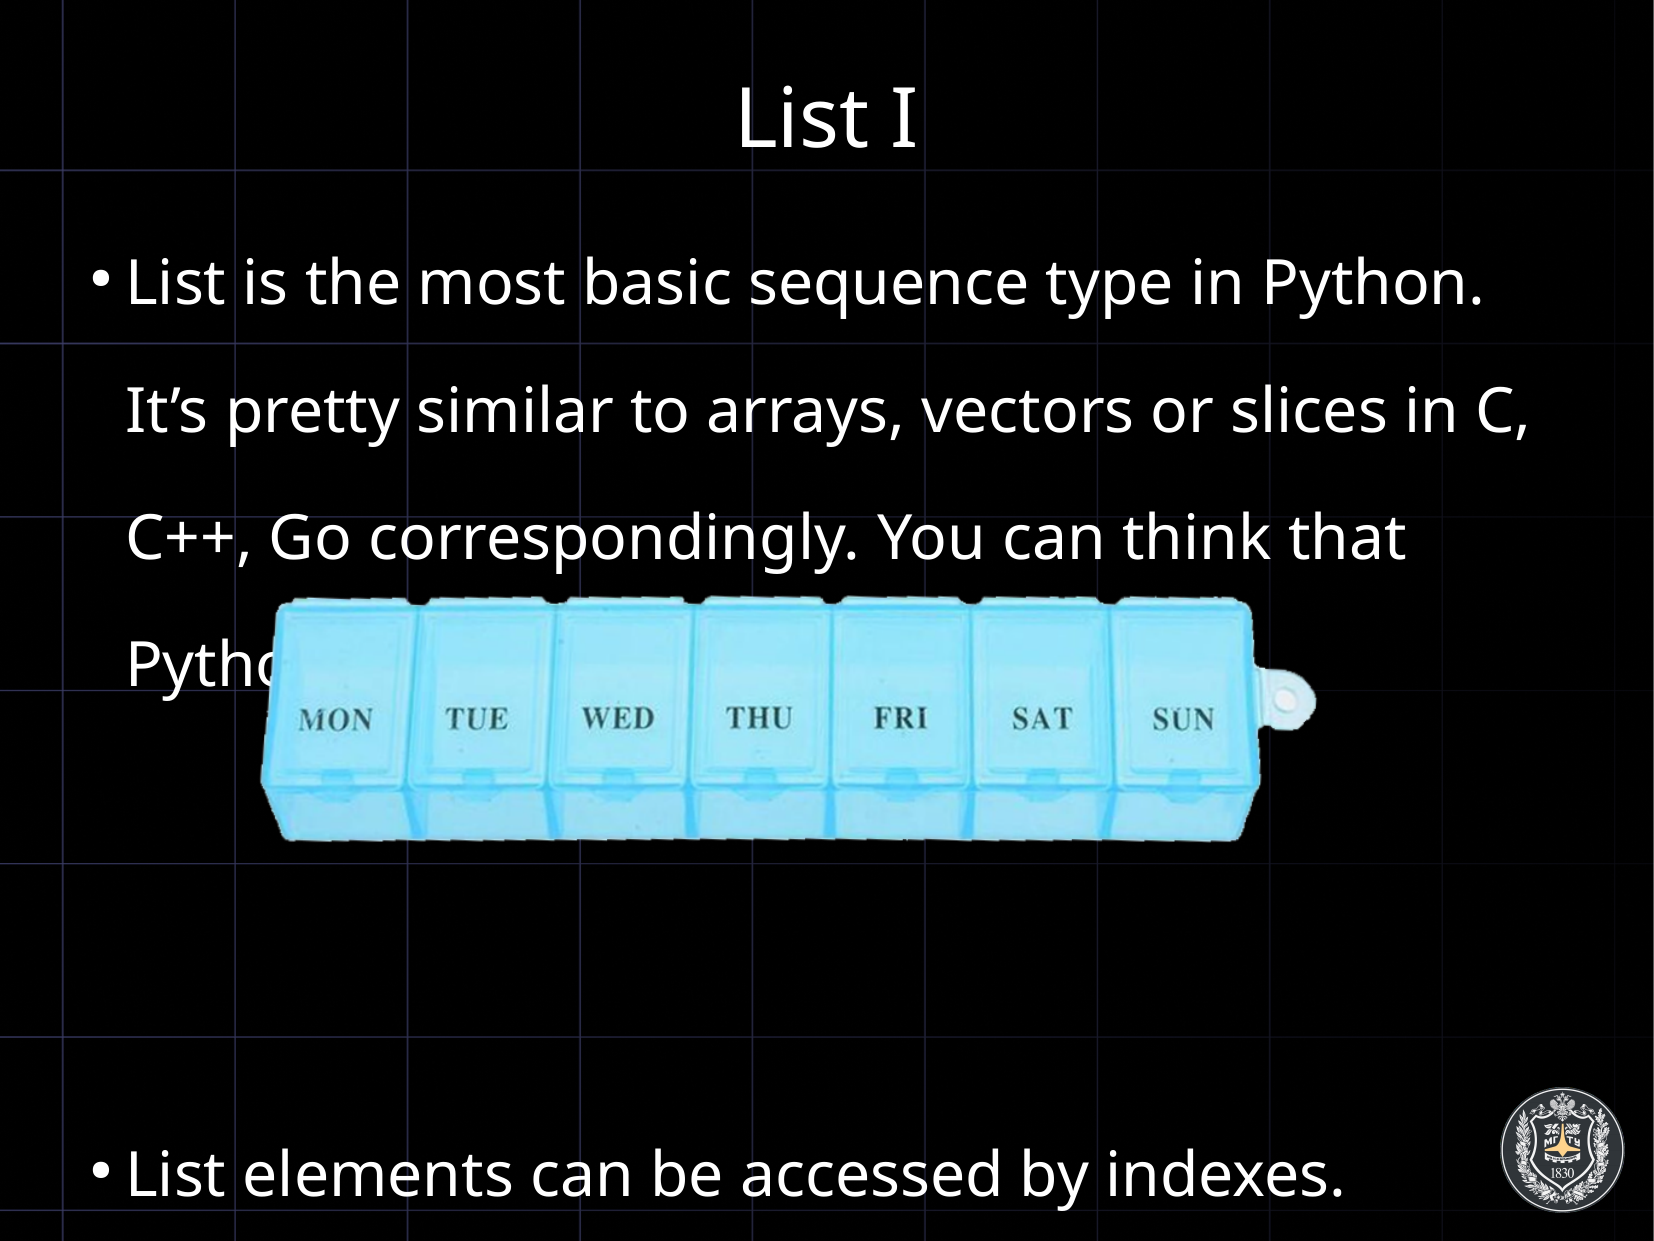

# List I
List is the most basic sequence type in Python. It’s pretty similar to arrays, vectors or slices in C, C++, Go correspondingly. You can think that Python list is something like pill box:
List elements can be accessed by indexes.
Number of elements in list can shrink and grow over the time.
Lists are easy to use but complicated inside.